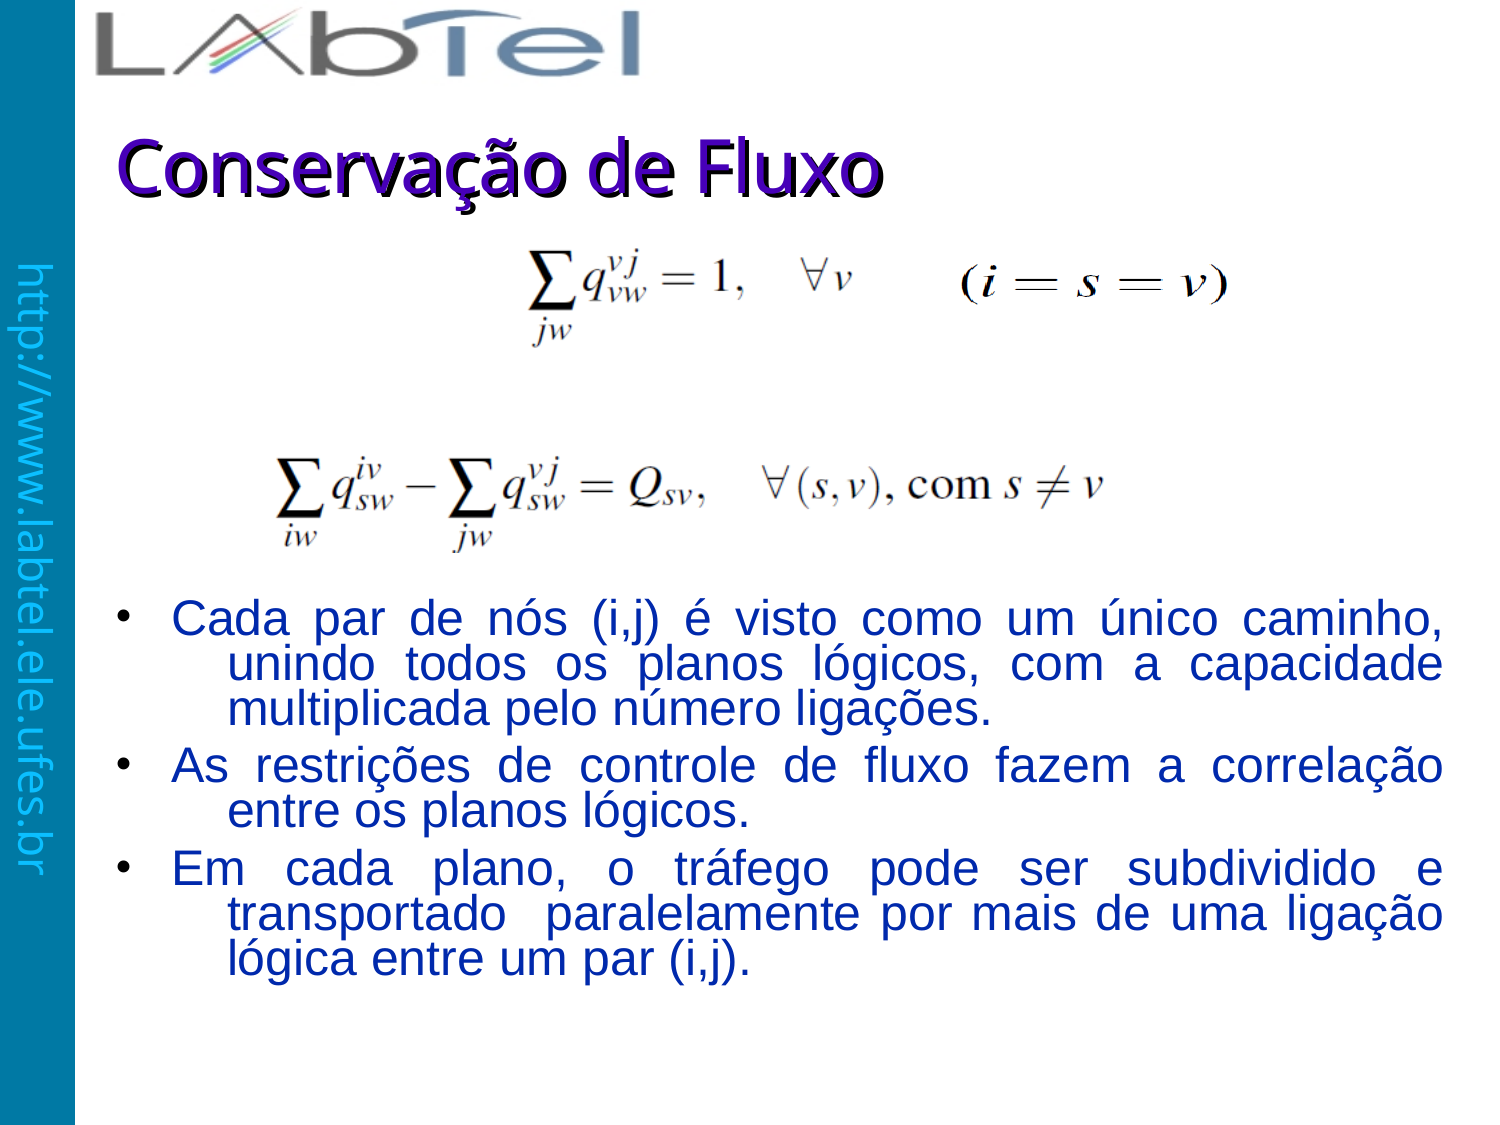

# Conservação de Fluxo
Cada par de nós (i,j) é visto como um único caminho, unindo todos os planos lógicos, com a capacidade multiplicada pelo número ligações.
As restrições de controle de fluxo fazem a correlação entre os planos lógicos.
Em cada plano, o tráfego pode ser subdividido e transportado paralelamente por mais de uma ligação lógica entre um par (i,j).